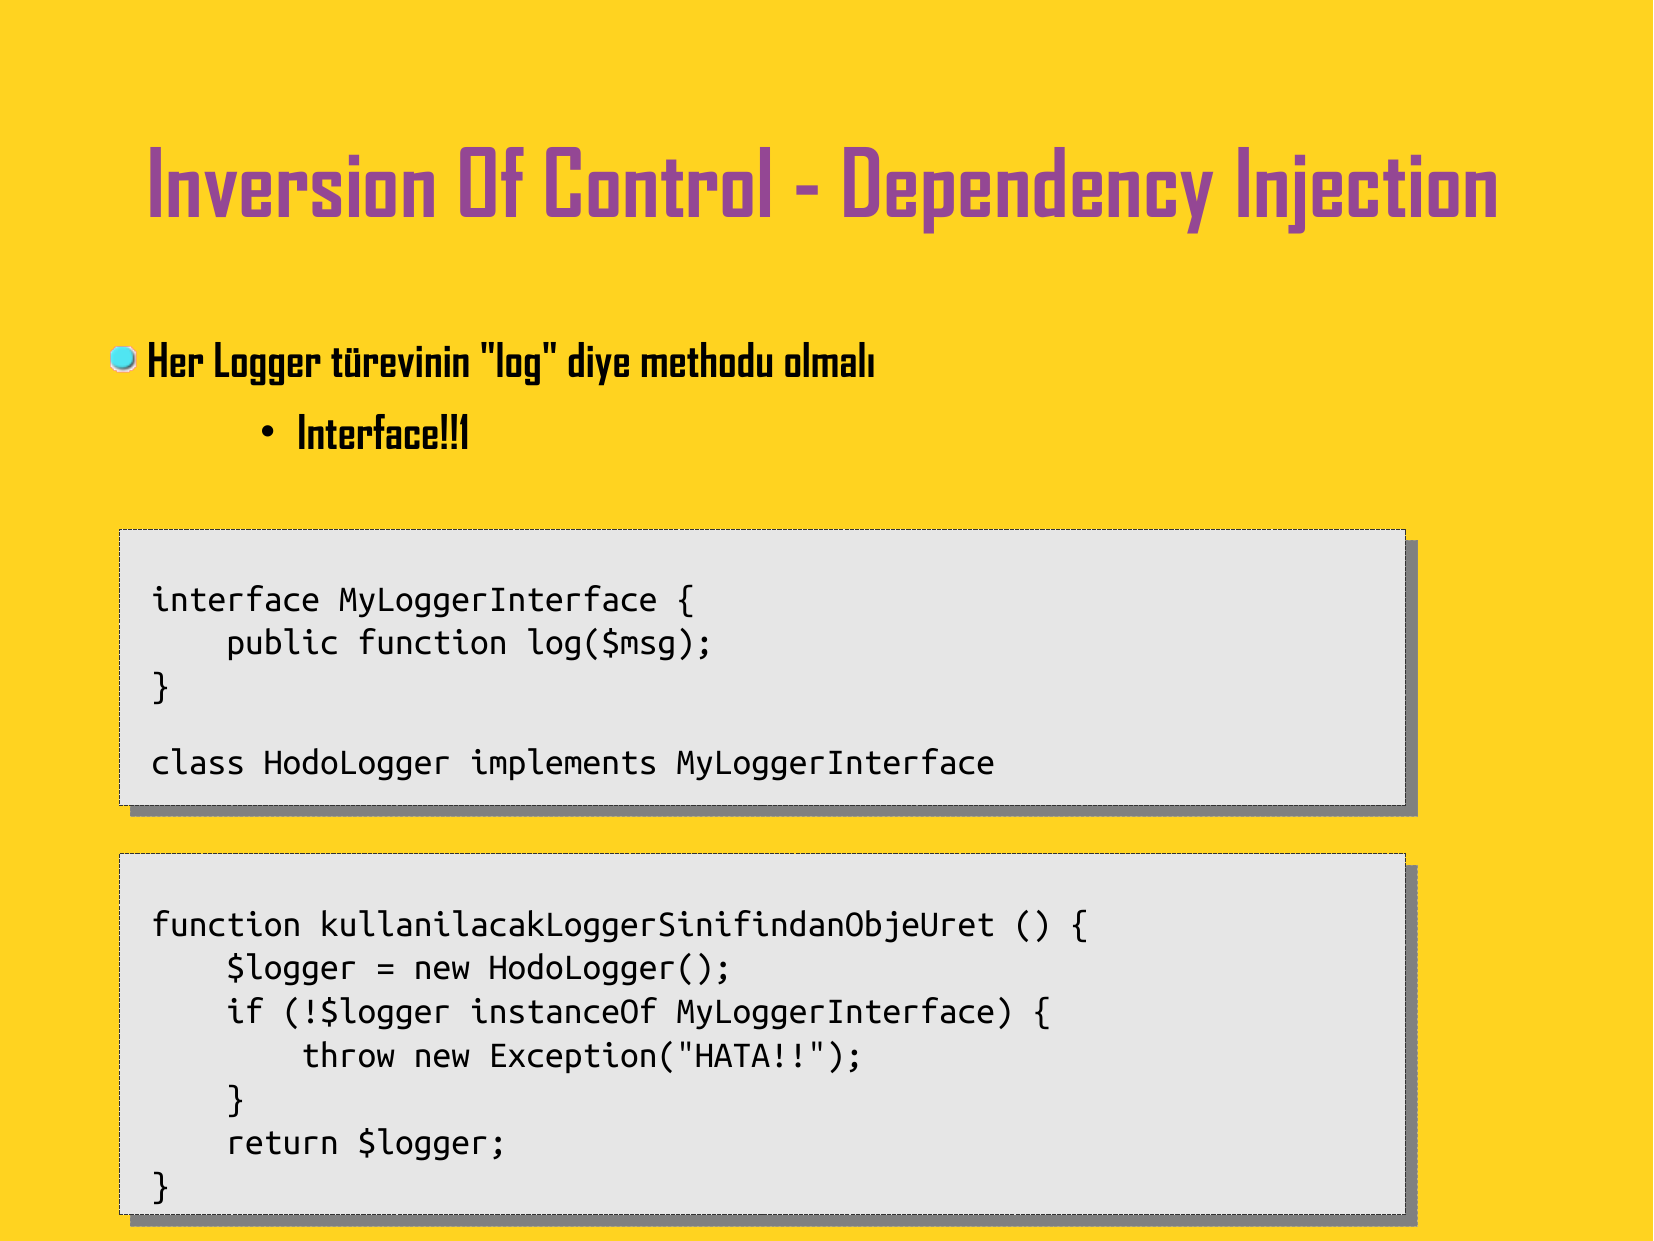

Inversion Of Control - Dependency Injection
 Her Logger türevinin "log" diye methodu olmalı
Interface!!1
interface MyLoggerInterface {
	public function log($msg);
}
class HodoLogger implements MyLoggerInterface
function kullanilacakLoggerSinifindanObjeUret () {
	$logger = new HodoLogger();
	if (!$logger instanceOf MyLoggerInterface) {
		throw new Exception("HATA!!");
	}
 return $logger;
}